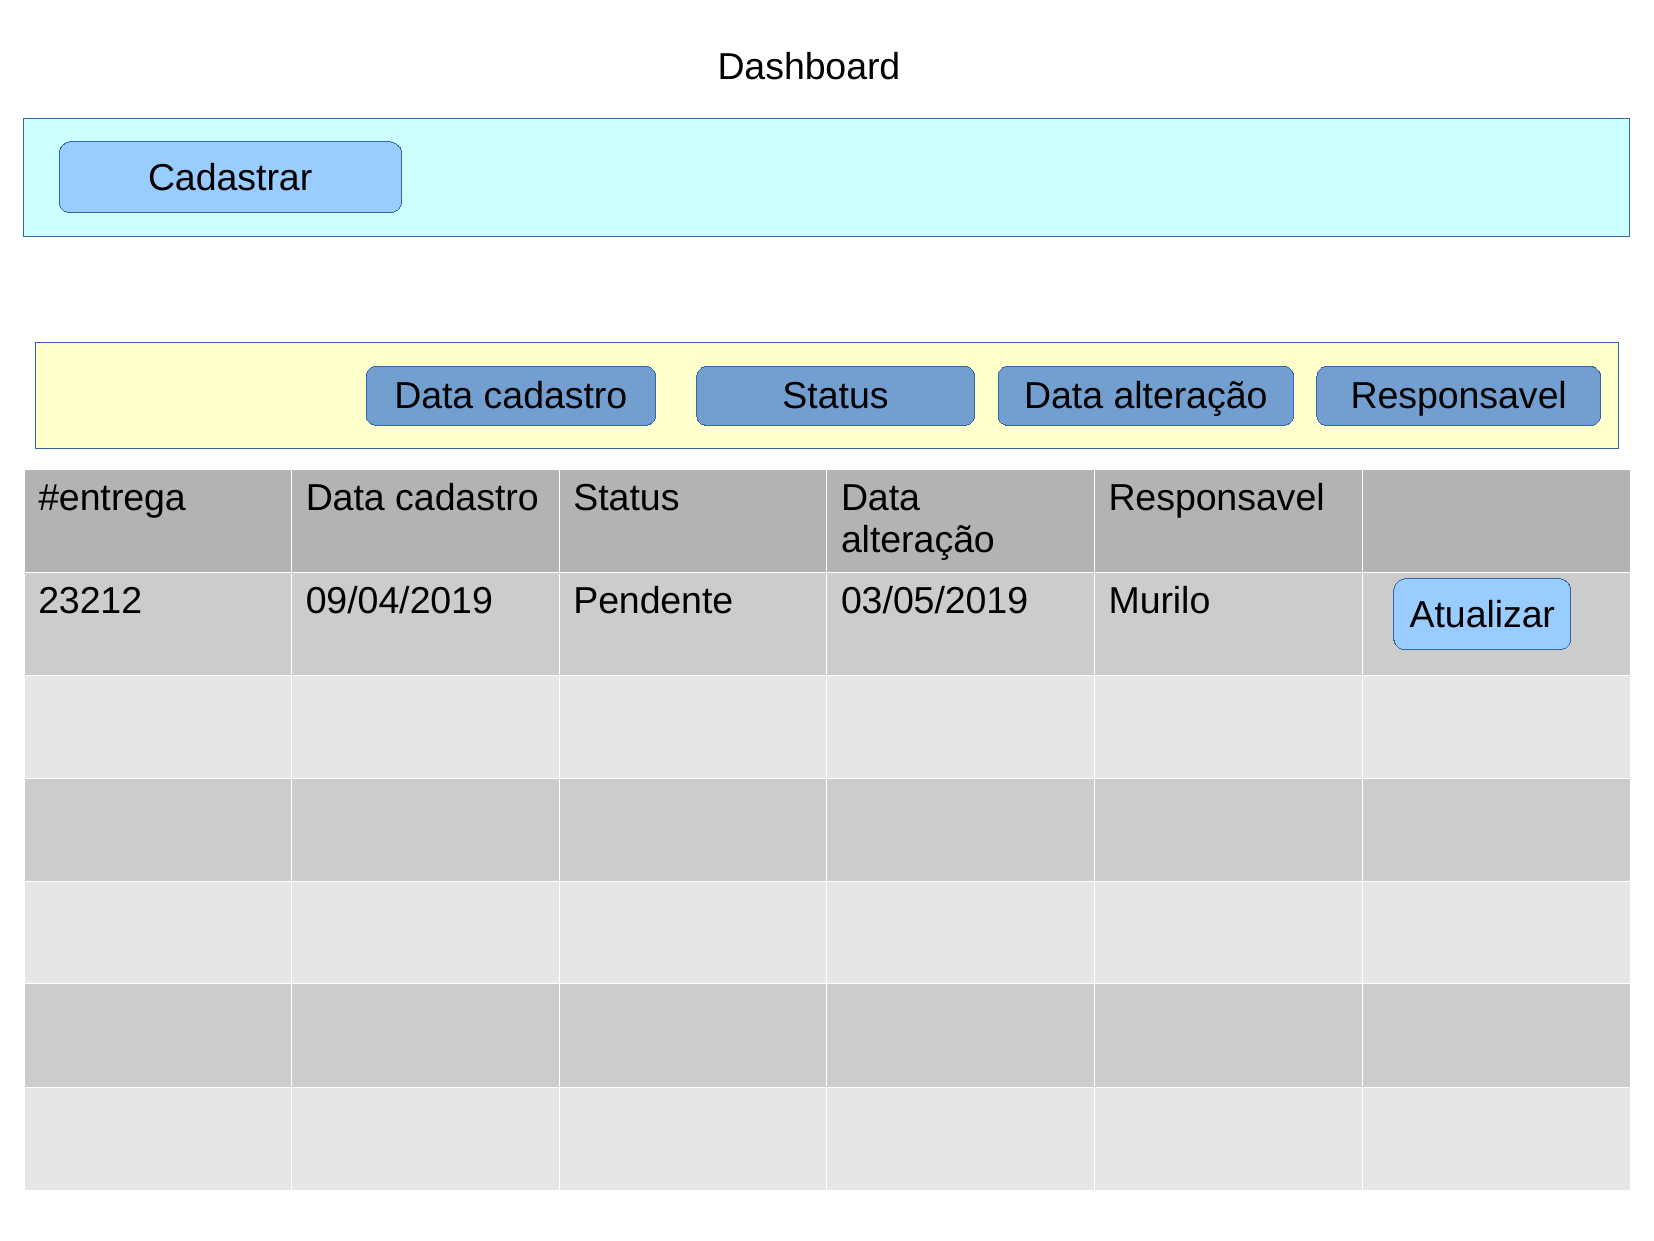

Dashboard
Cadastrar
Data cadastro
Data alteração
Status
Responsavel
| #entrega | Data cadastro | Status | Data alteração | Responsavel | |
| --- | --- | --- | --- | --- | --- |
| 23212 | 09/04/2019 | Pendente | 03/05/2019 | Murilo | |
| | | | | | |
| | | | | | |
| | | | | | |
| | | | | | |
| | | | | | |
Atualizar